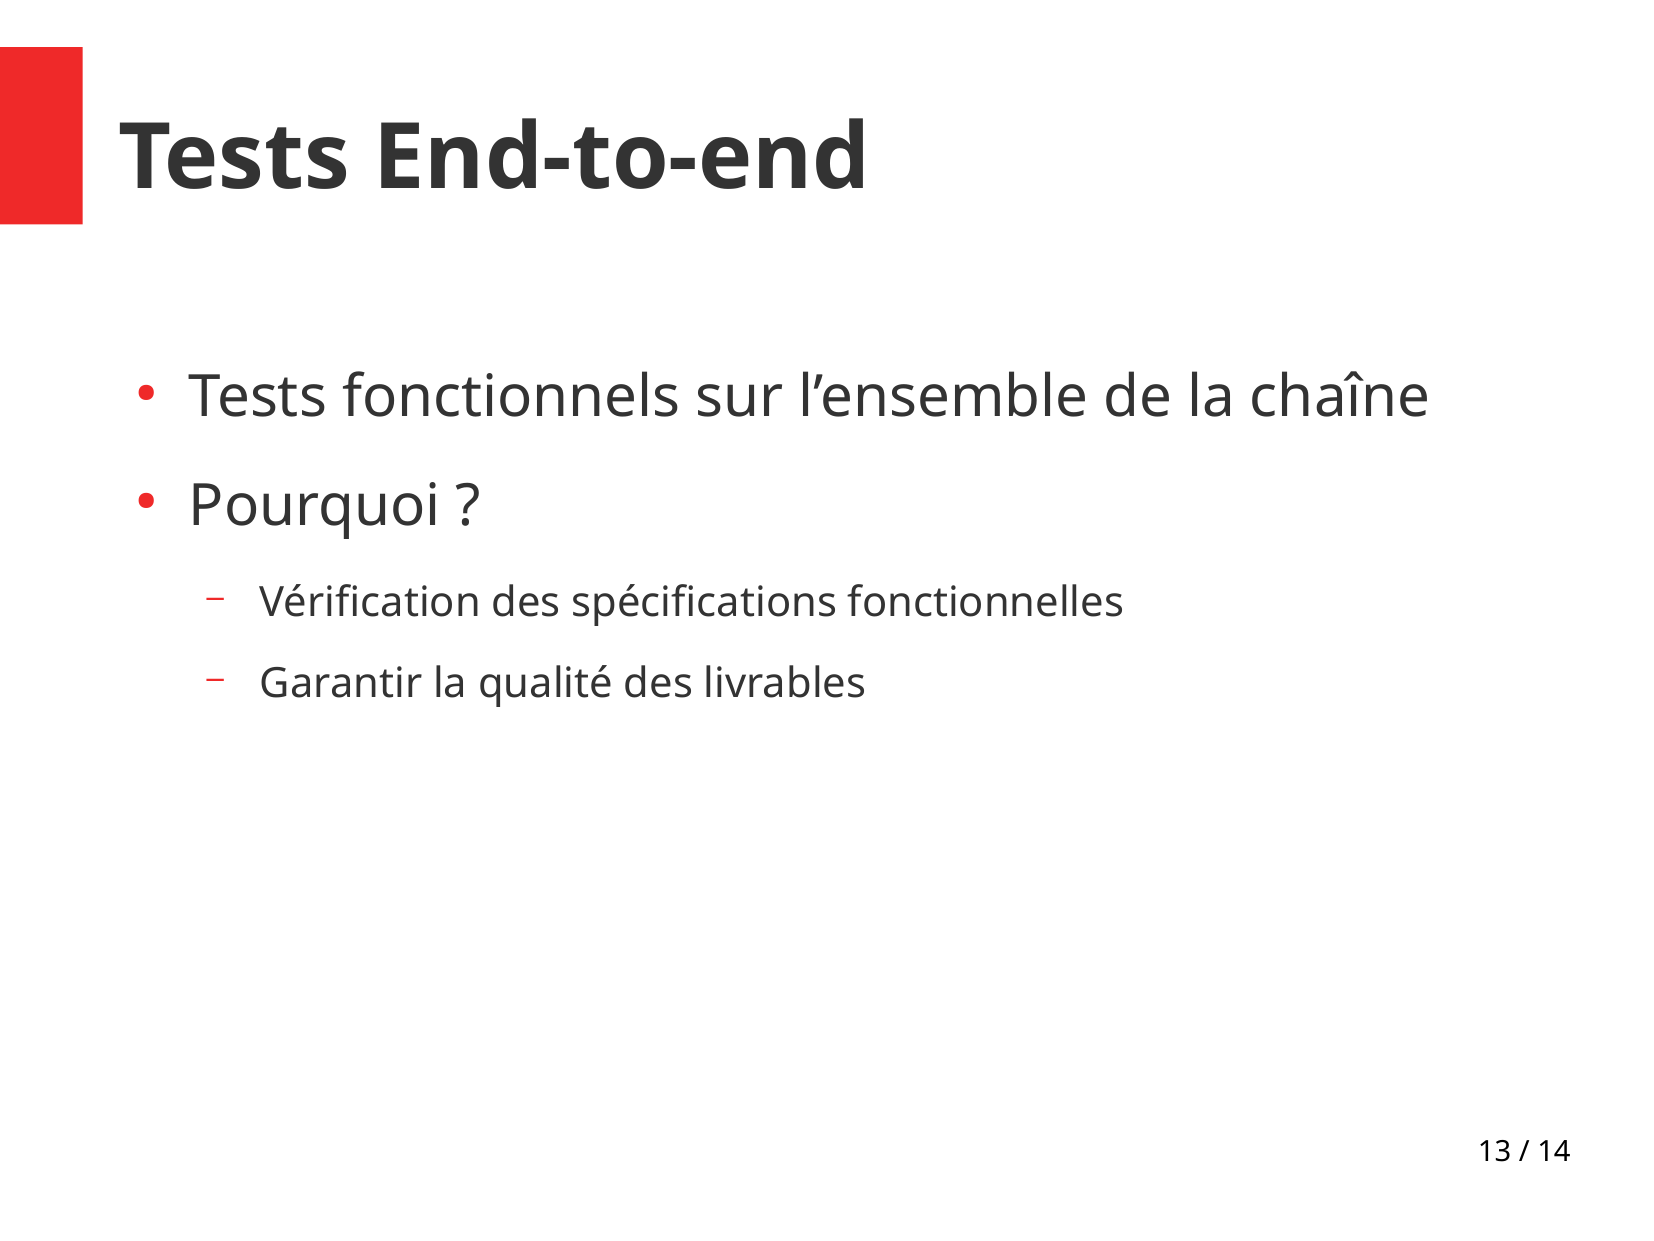

# Tests End-to-end
Tests fonctionnels sur l’ensemble de la chaîne
Pourquoi ?
Vérification des spécifications fonctionnelles
Garantir la qualité des livrables
13